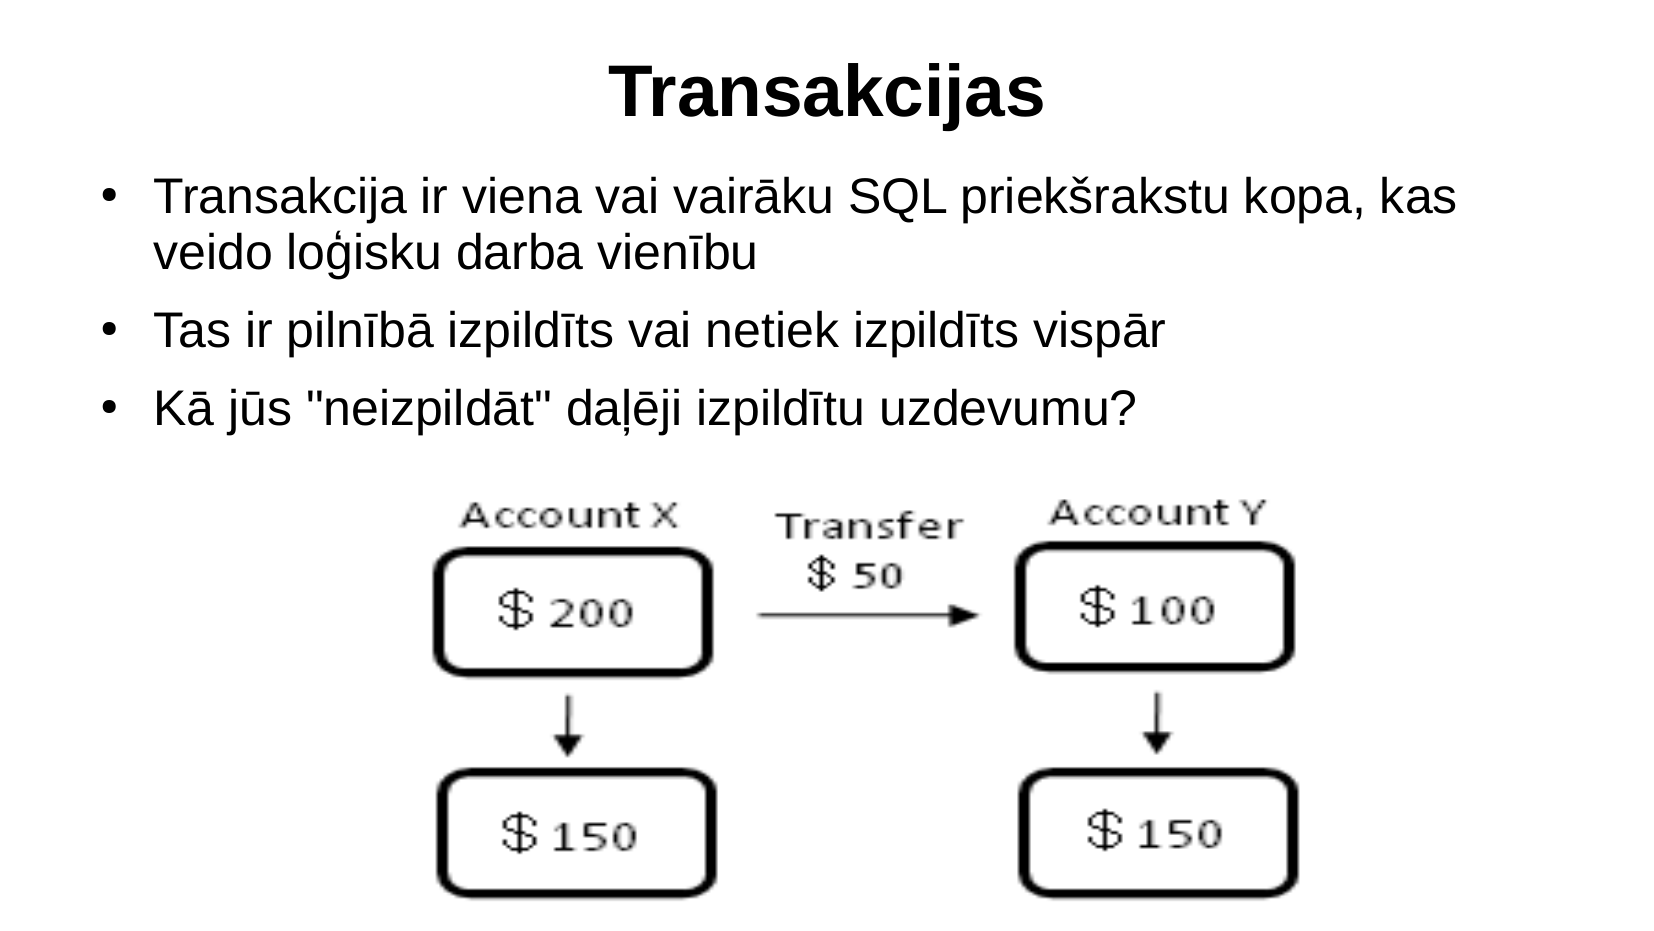

# Transakcijas
Transakcija ir viena vai vairāku SQL priekšrakstu kopa, kas veido loģisku darba vienību
Tas ir pilnībā izpildīts vai netiek izpildīts vispār
Kā jūs "neizpildāt" daļēji izpildītu uzdevumu?